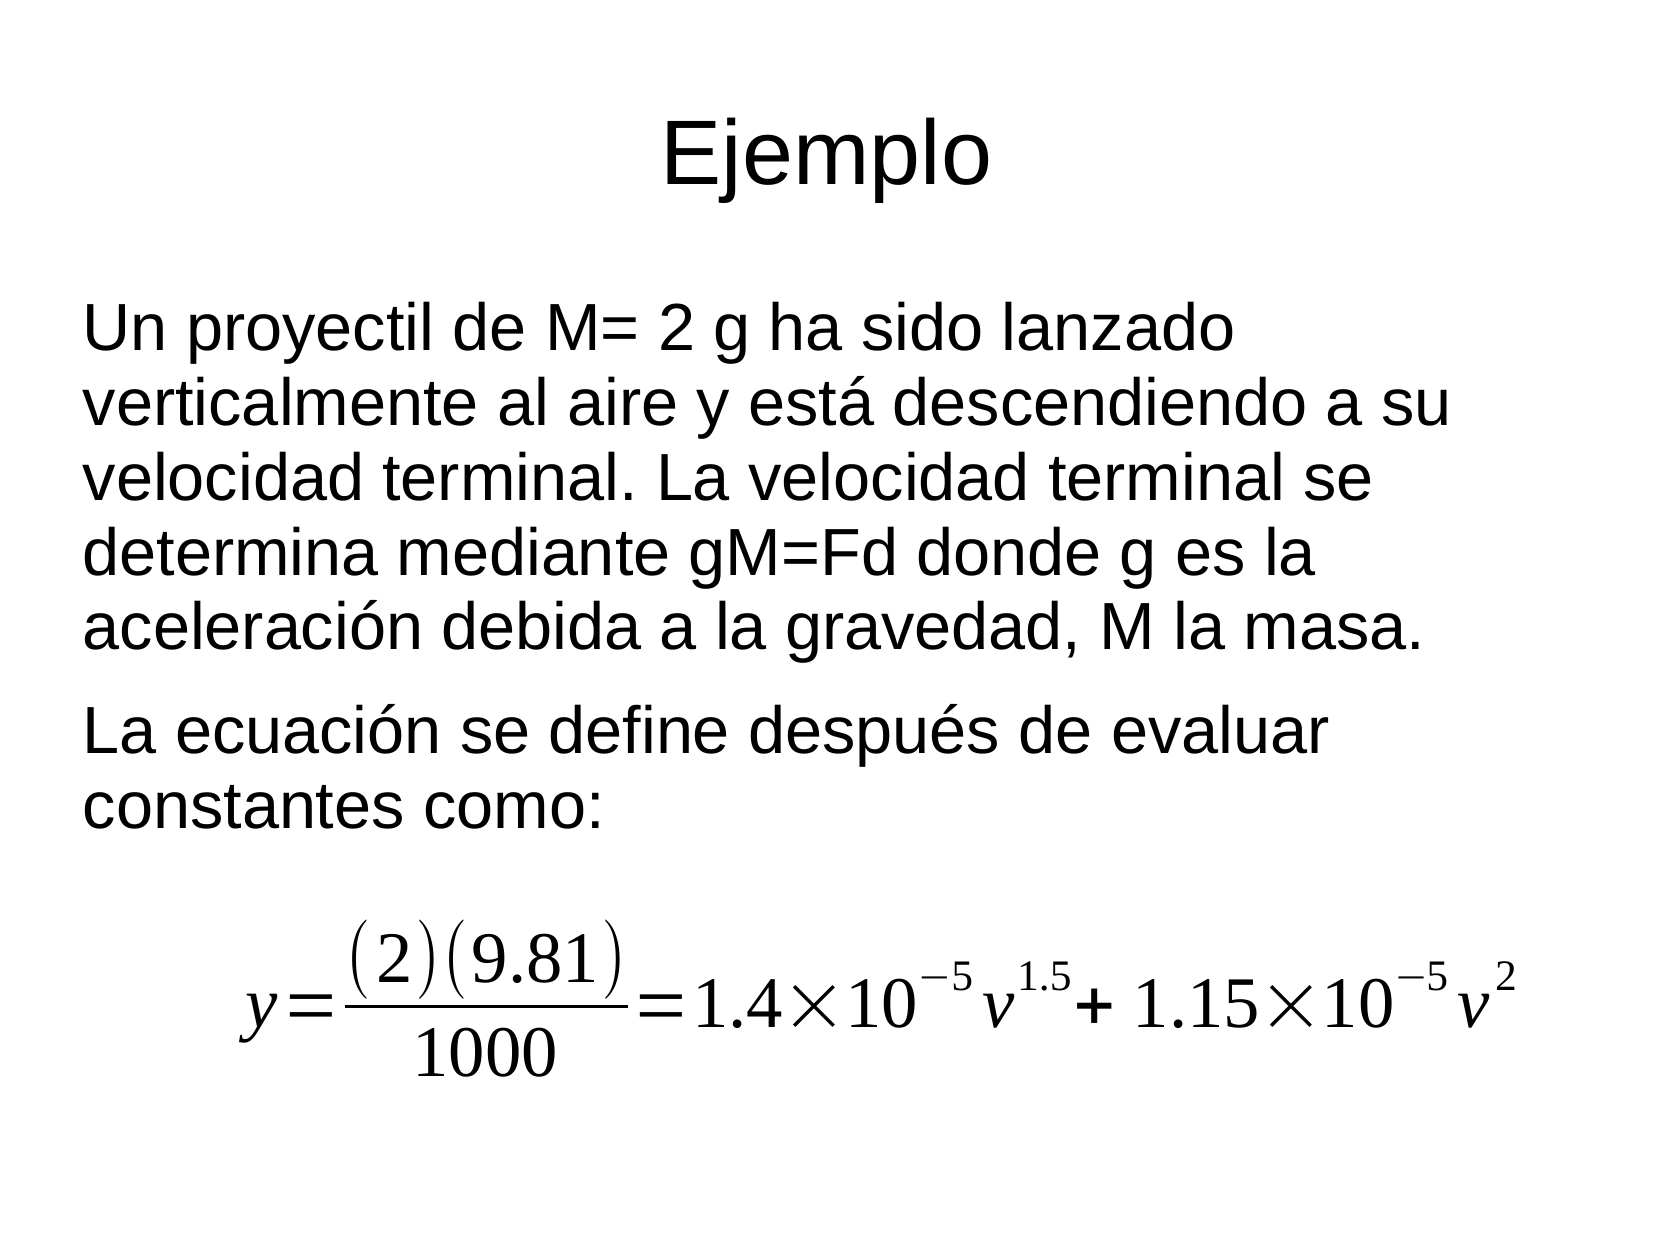

# Ejemplo
Un proyectil de M= 2 g ha sido lanzado verticalmente al aire y está descendiendo a su velocidad terminal. La velocidad terminal se determina mediante gM=Fd donde g es la aceleración debida a la gravedad, M la masa.
La ecuación se define después de evaluar constantes como: